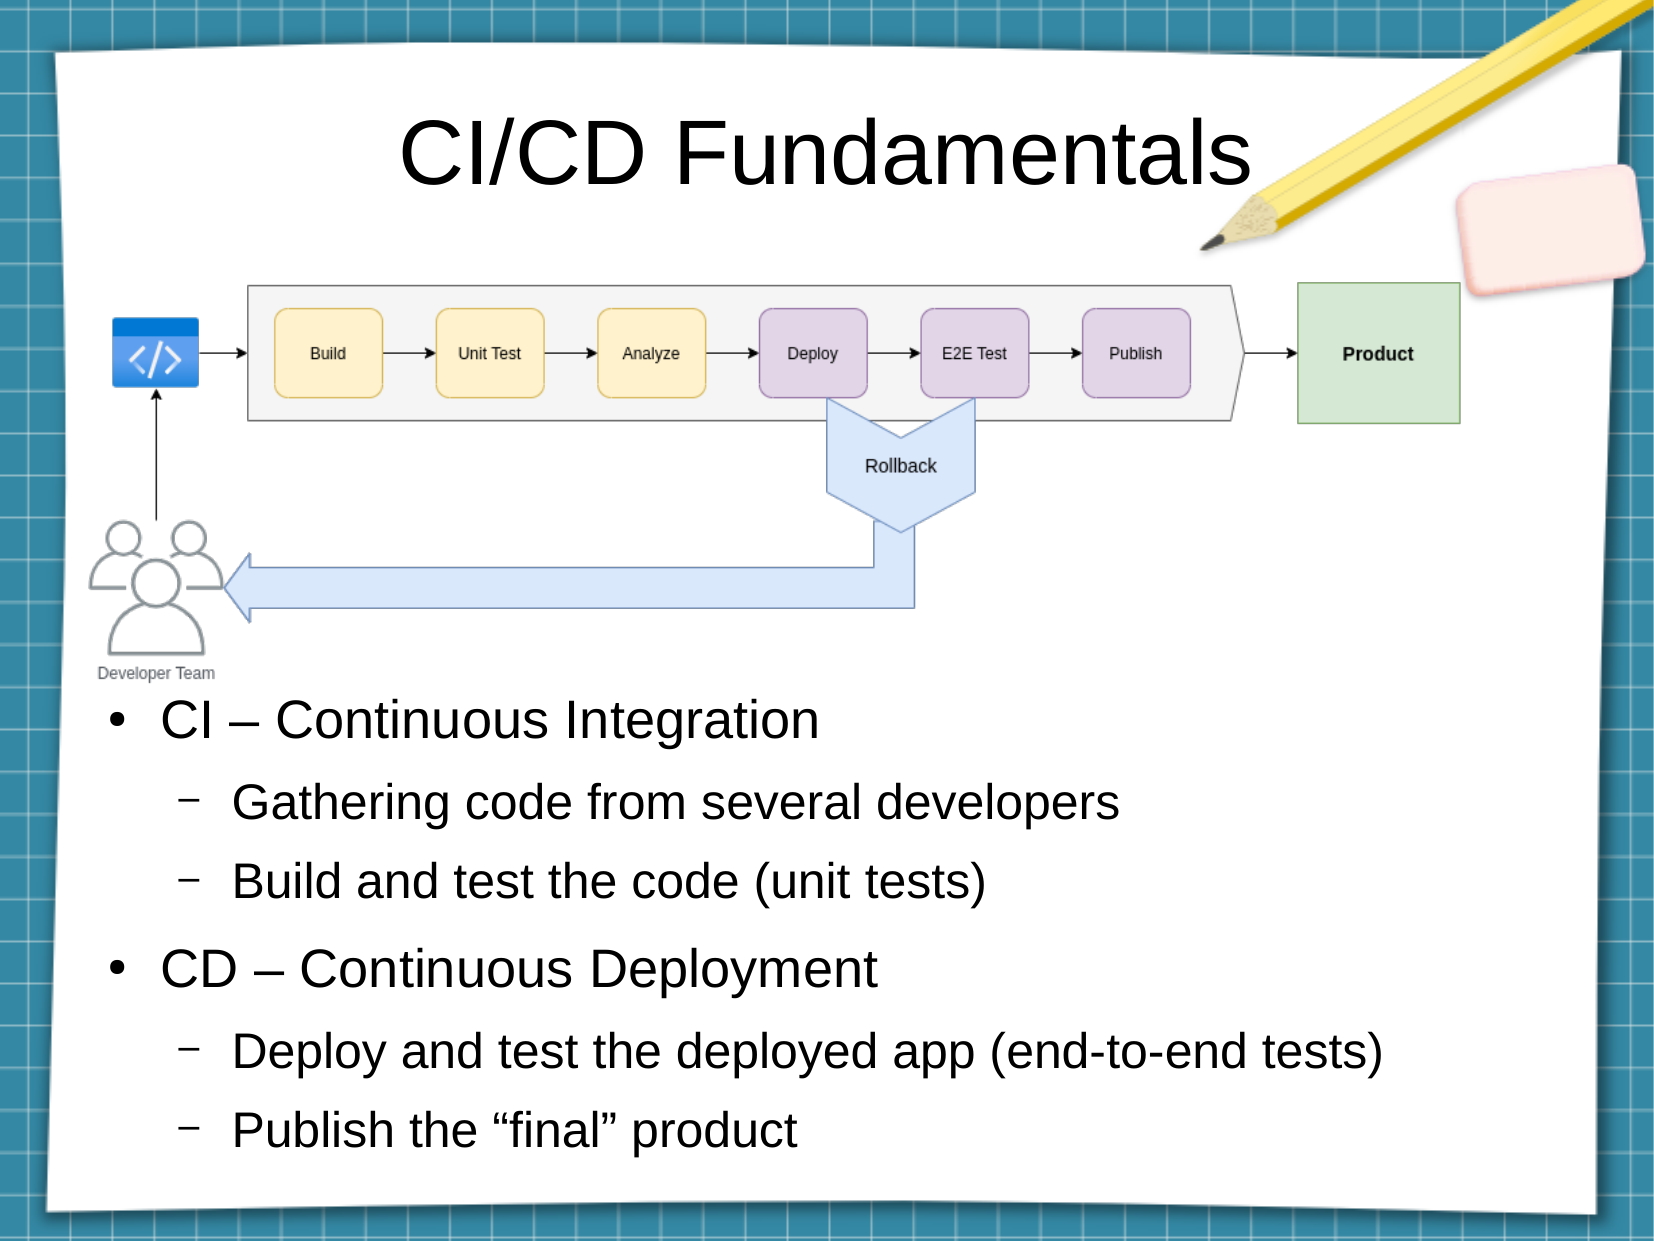

# CI/CD Fundamentals
CI – Continuous Integration
Gathering code from several developers
Build and test the code (unit tests)
CD – Continuous Deployment
Deploy and test the deployed app (end-to-end tests)
Publish the “final” product